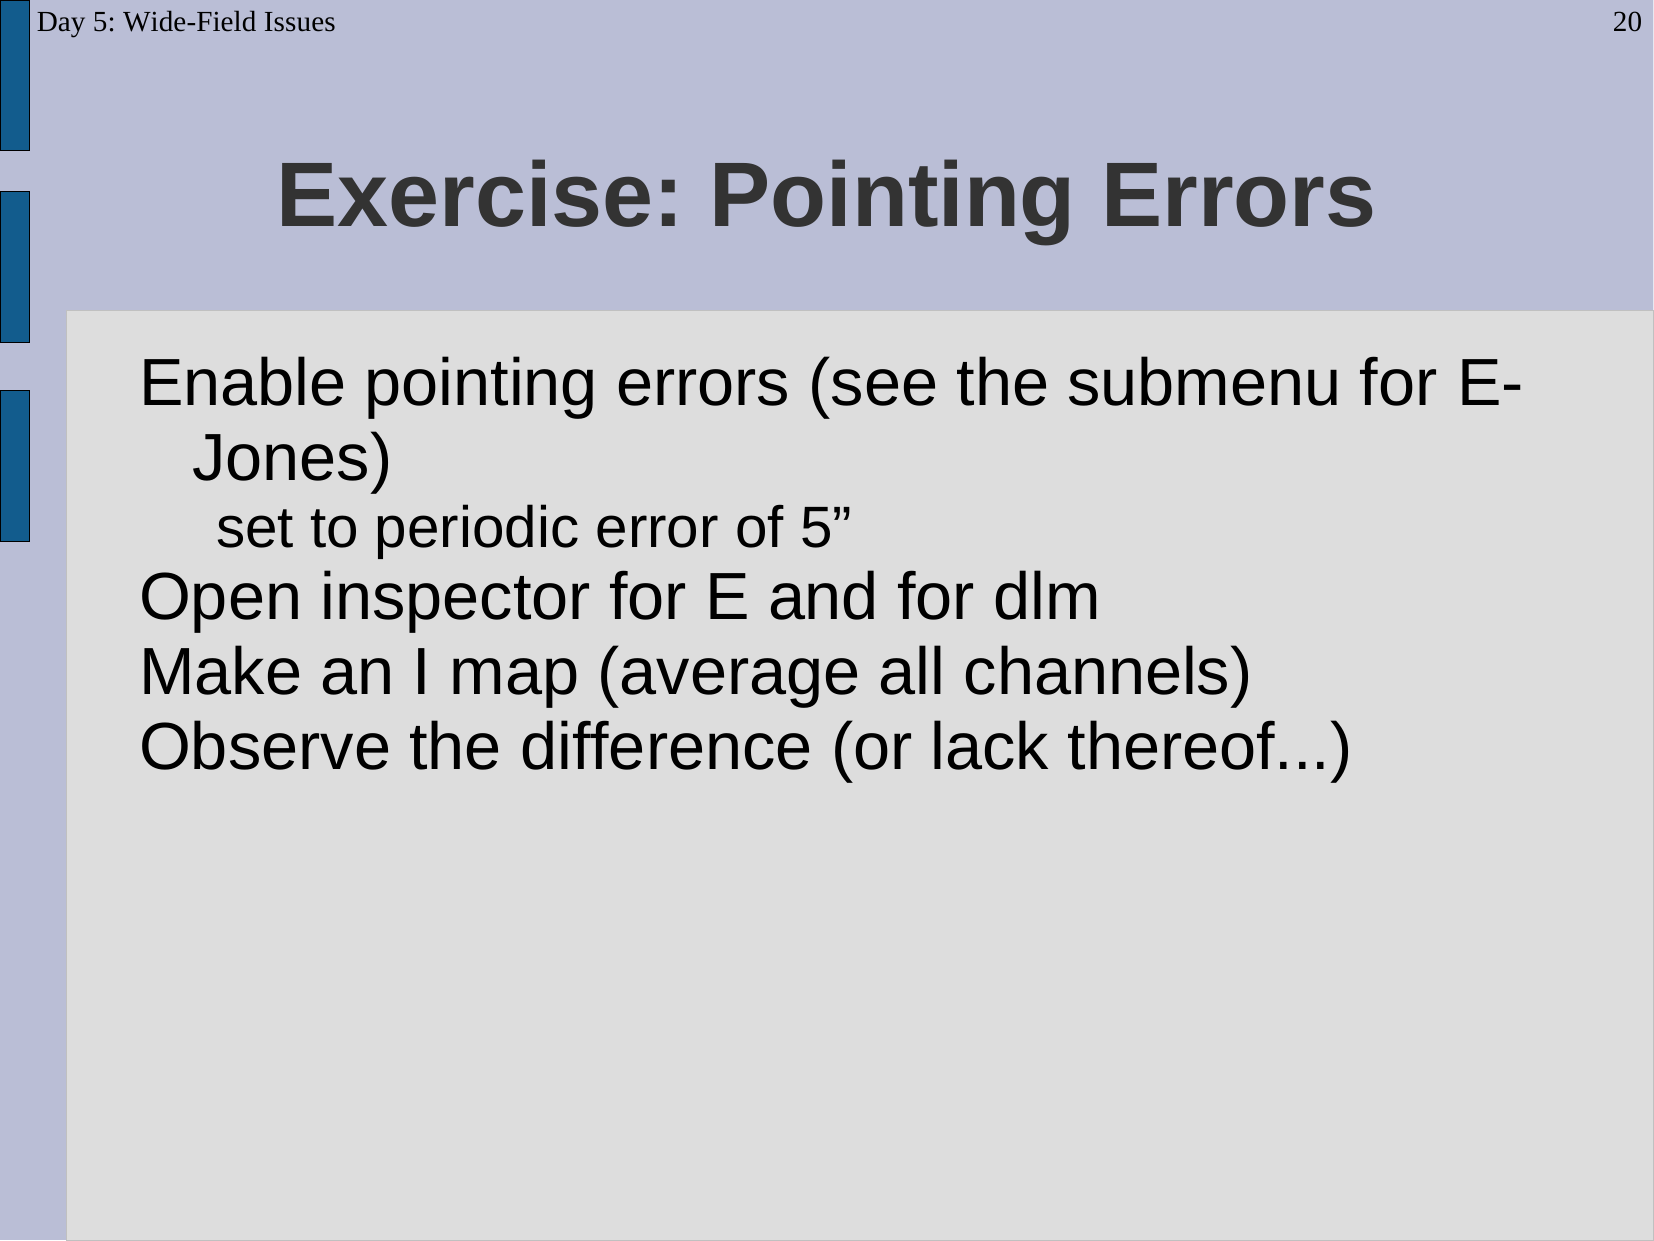

Day 5: Wide-Field Issues
20
# Exercise: Pointing Errors
Enable pointing errors (see the submenu for E-Jones)
set to periodic error of 5”
Open inspector for E and for dlm
Make an I map (average all channels)
Observe the difference (or lack thereof...)